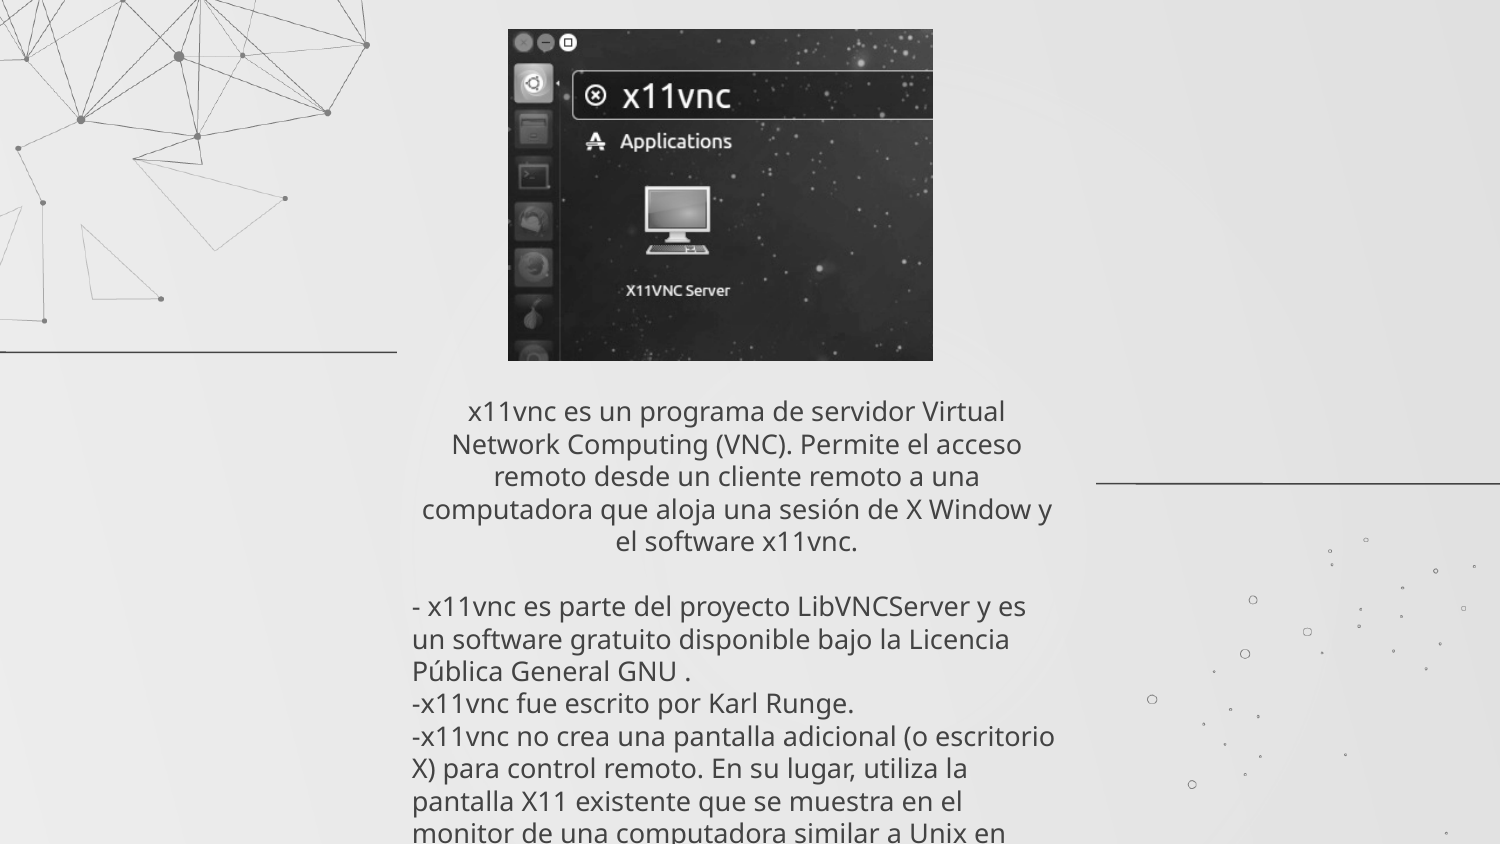

# x11vnc es un programa de servidor Virtual Network Computing (VNC). Permite el acceso remoto desde un cliente remoto a una computadora que aloja una sesión de X Window y el software x11vnc.
- x11vnc es parte del proyecto LibVNCServer y es un software gratuito disponible bajo la Licencia Pública General GNU .
-x11vnc fue escrito por Karl Runge.
-x11vnc no crea una pantalla adicional (o escritorio X) para control remoto. En su lugar, utiliza la pantalla X11 existente que se muestra en el monitor de una computadora similar a Unix en tiempo real